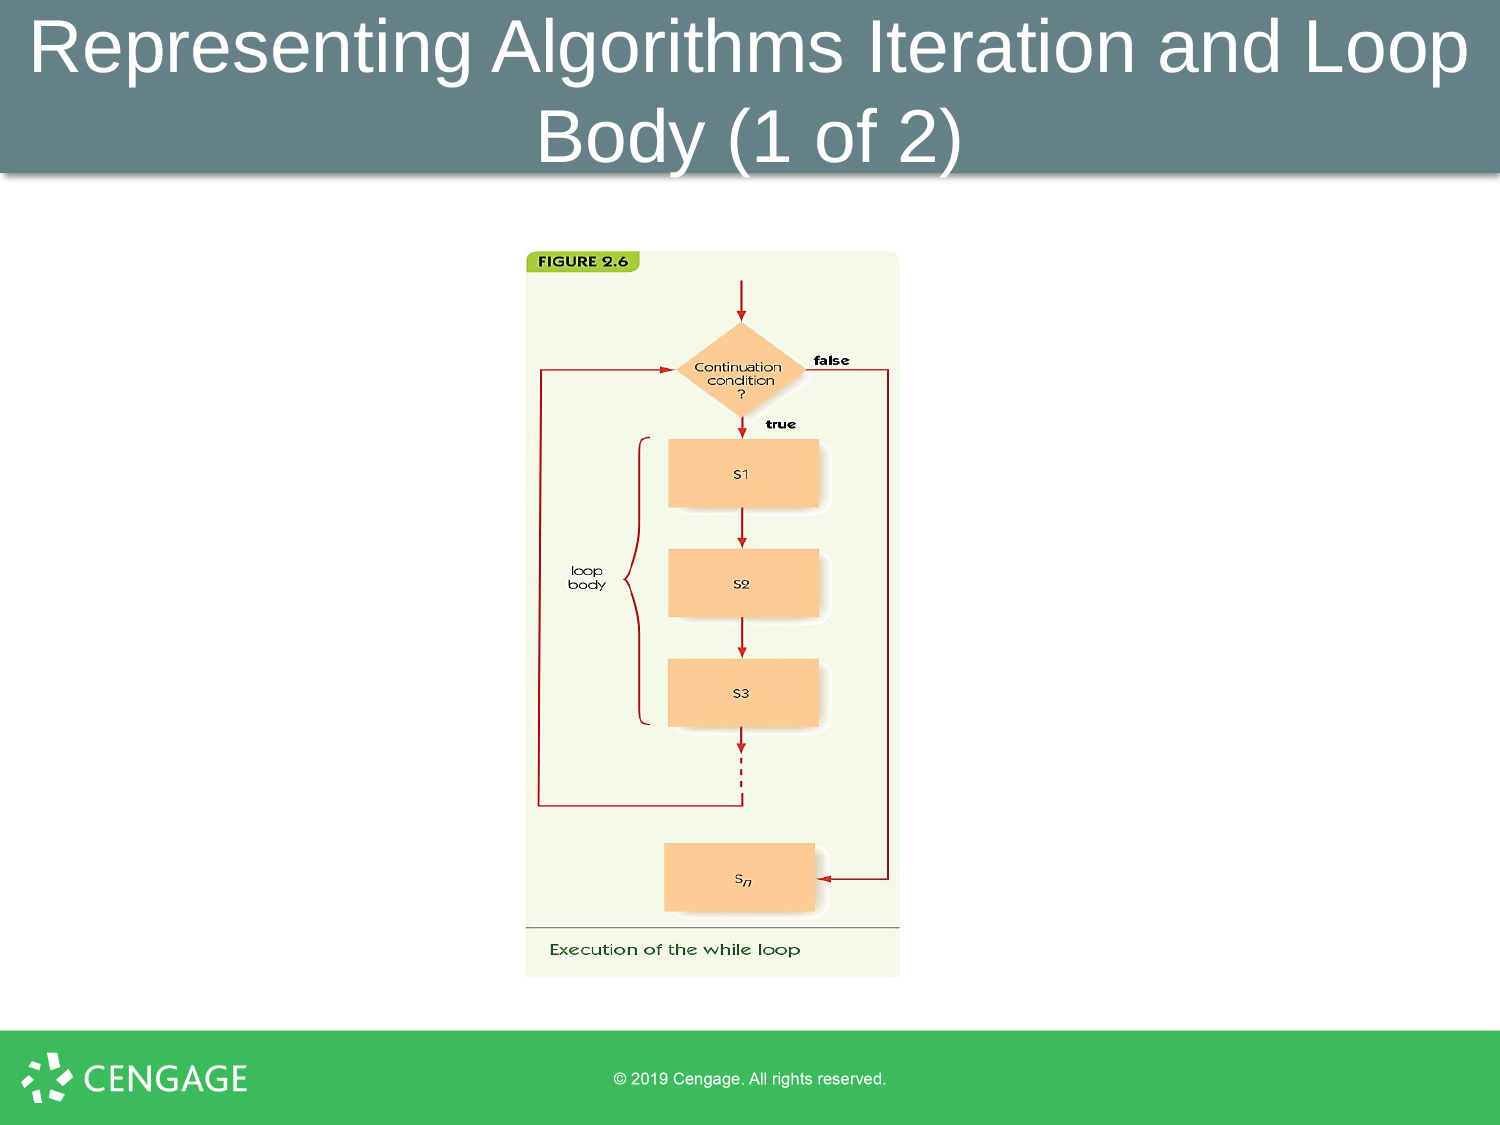

# Representing Algorithms Iteration and Loop Body (1 of 2)